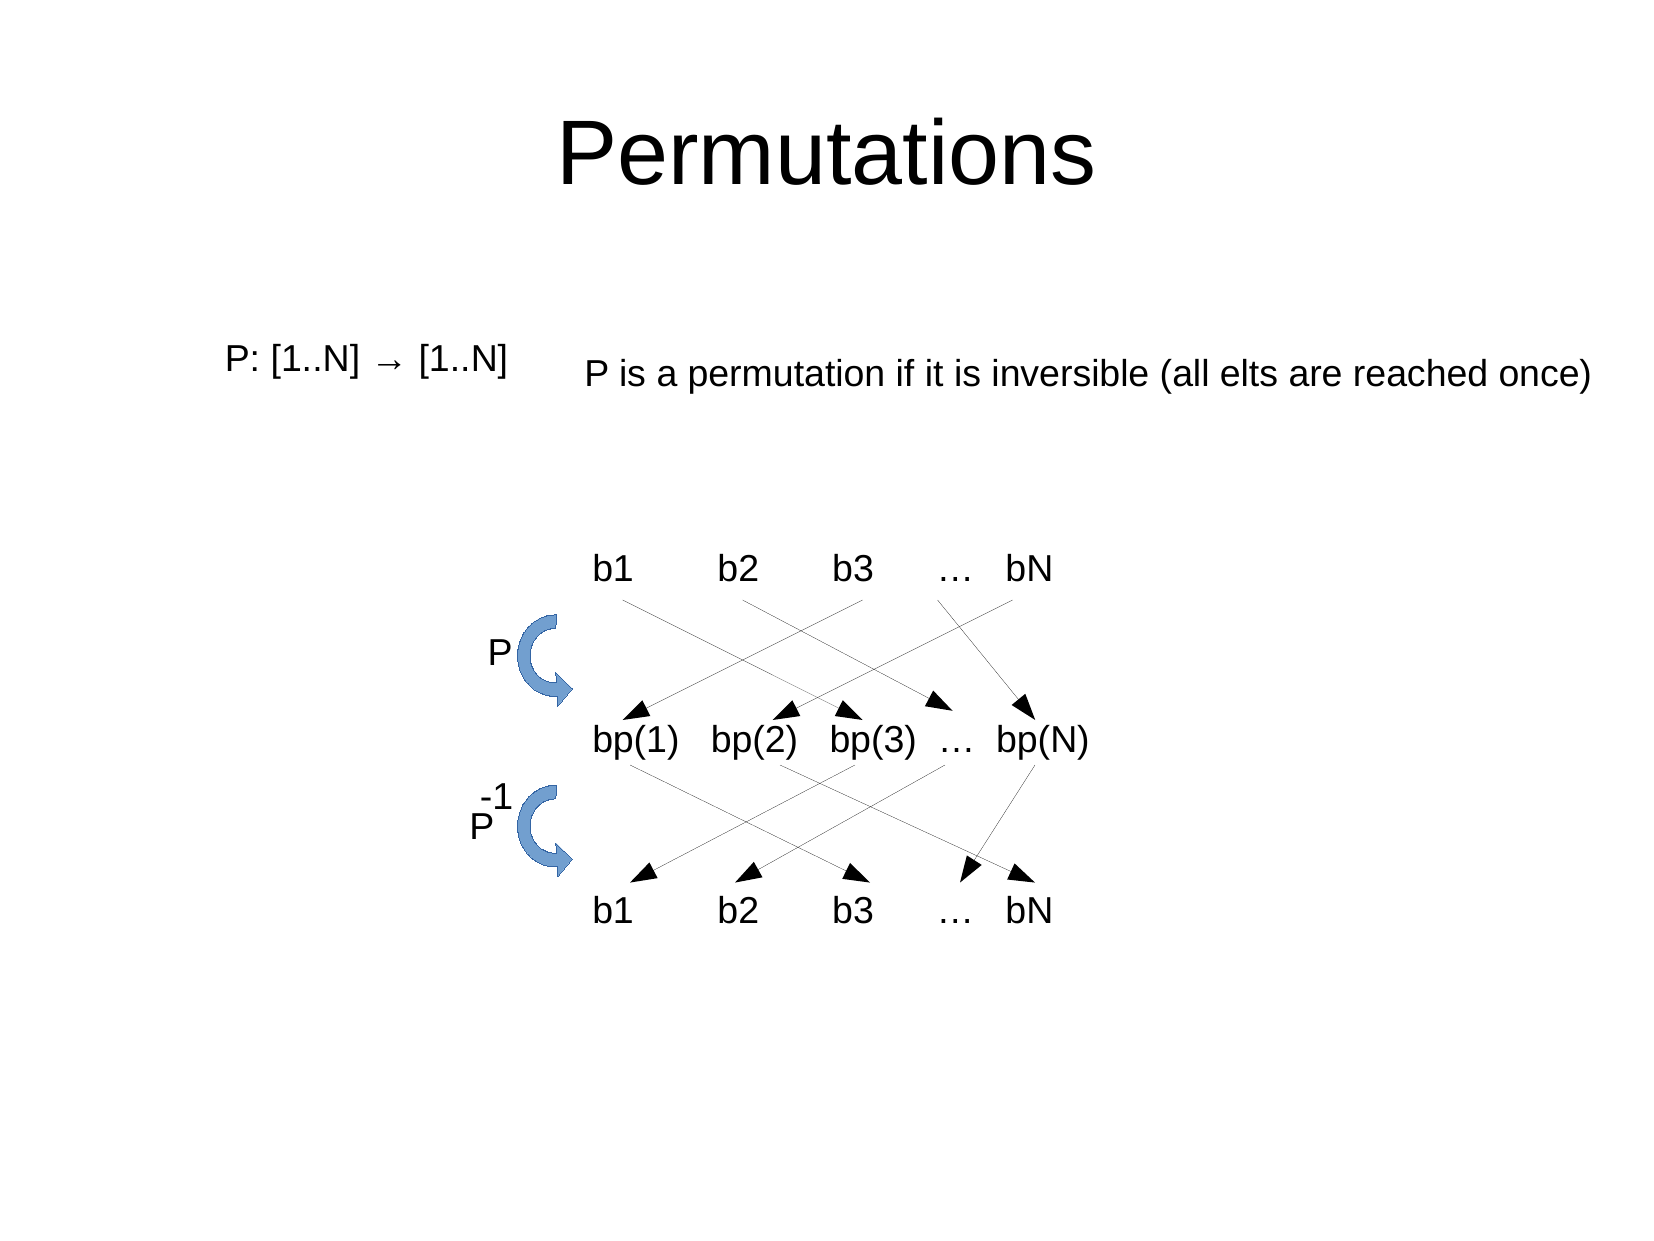

# Permutations
P: [1..N] → [1..N]
P is a permutation if it is inversible (all elts are reached once)
b1 b2 b3 … bN
P
bp(1) bp(2) bp(3) … bp(N)
-1
P
b1 b2 b3 … bN